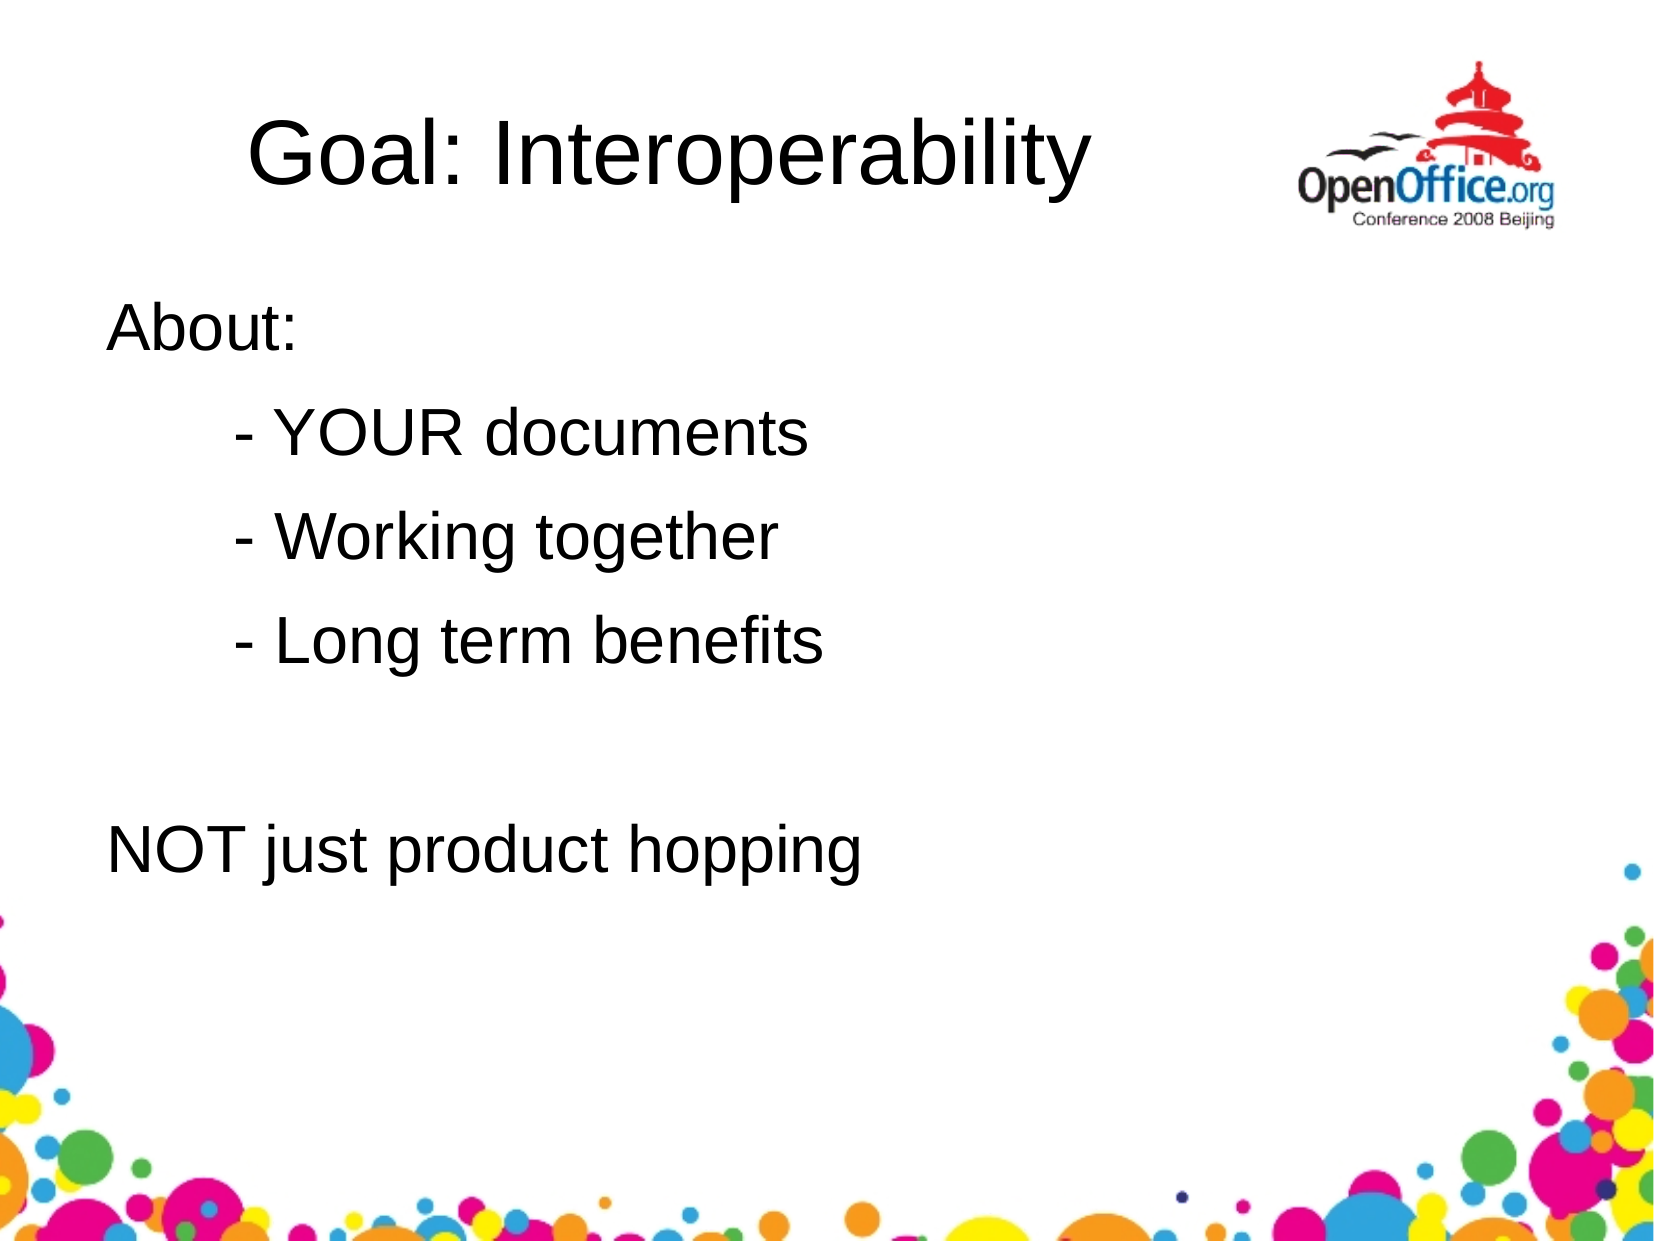

# Goal: Interoperability
About:
	- YOUR documents
	- Working together
	- Long term benefits
NOT just product hopping